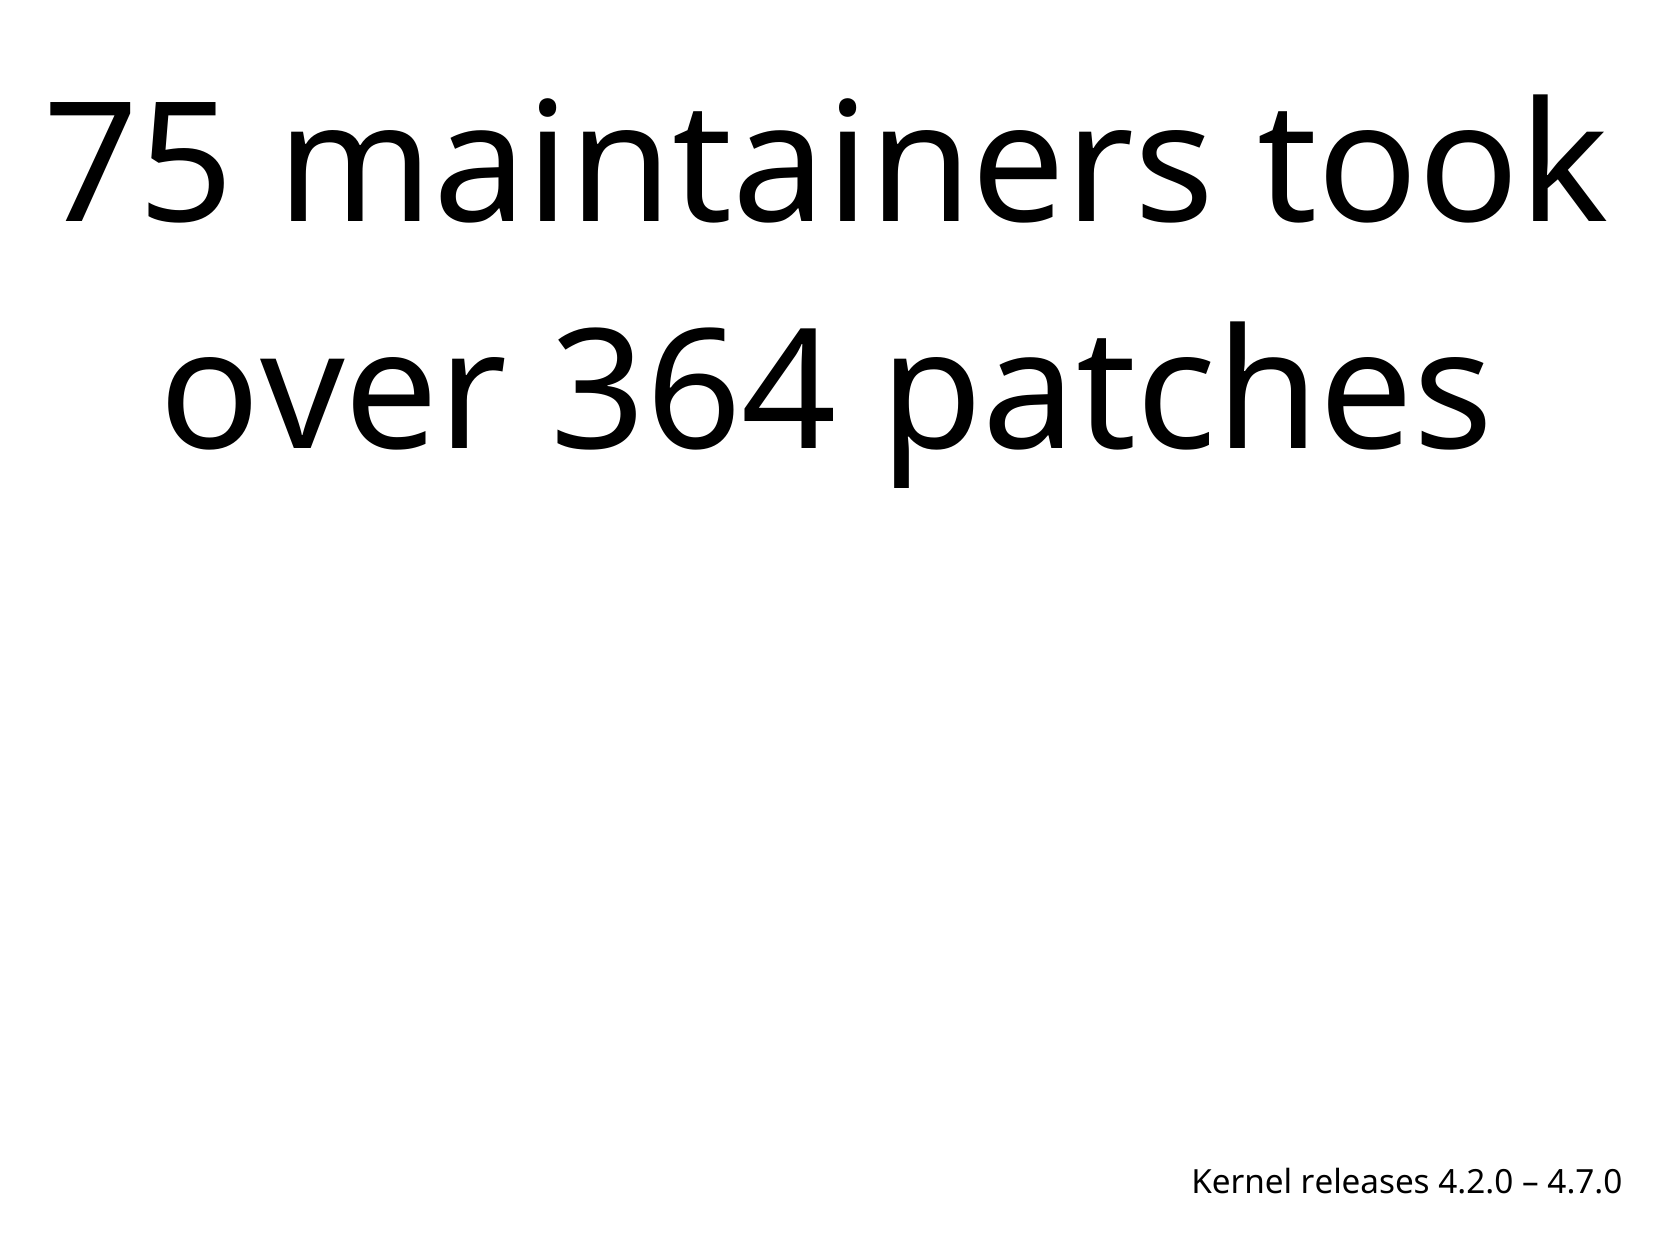

75 maintainers took over 364 patches
Kernel releases 4.2.0 – 4.7.0